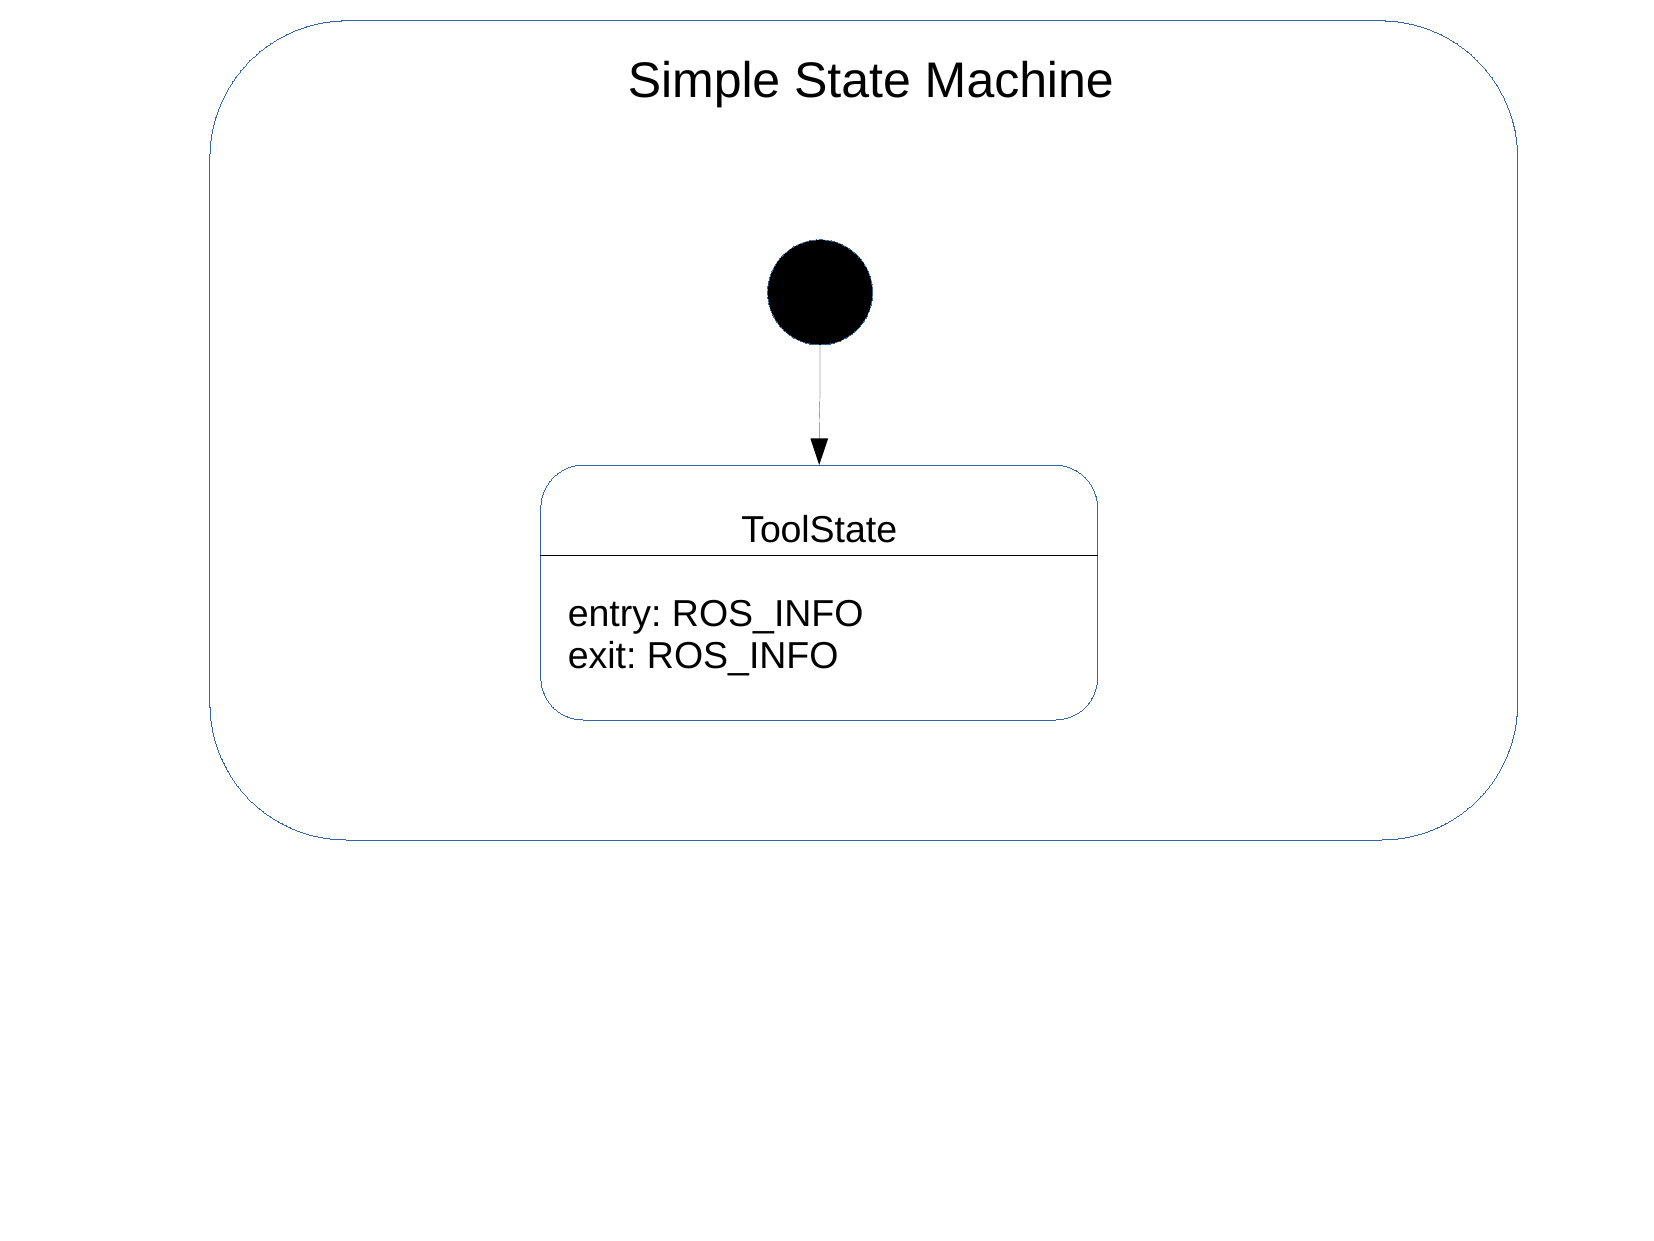

Simple State Machine
ToolState
entry: ROS_INFO
exit: ROS_INFO